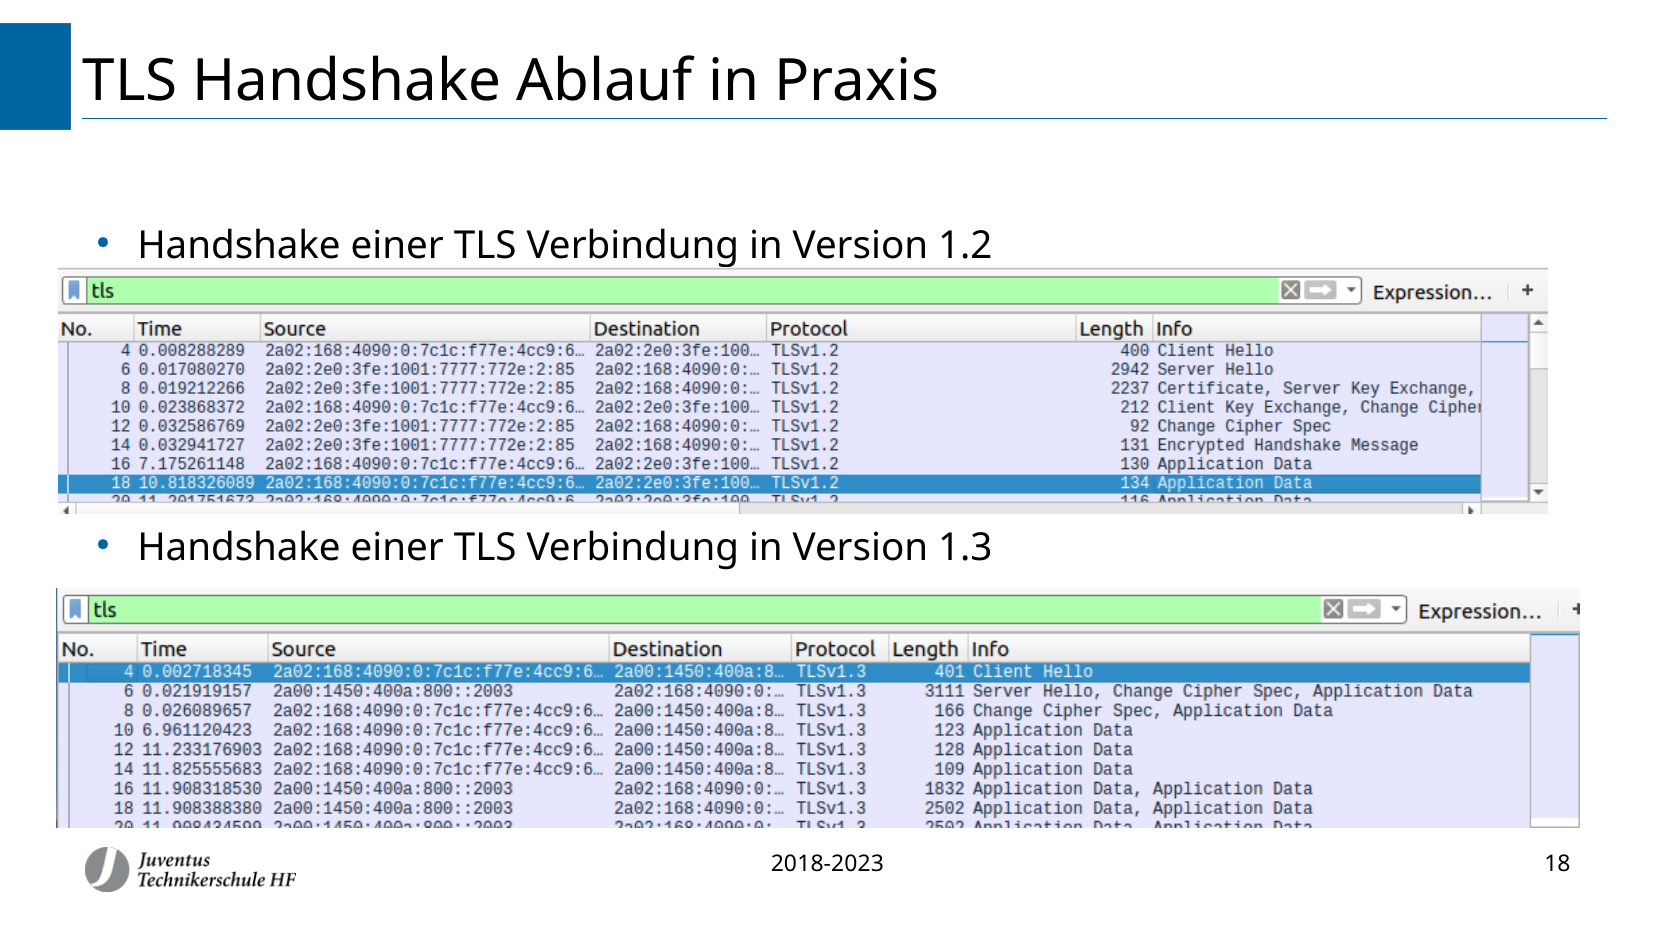

# TLS Handshake Ablauf in Praxis
Handshake einer TLS Verbindung in Version 1.2
Handshake einer TLS Verbindung in Version 1.3
2018-2023
18